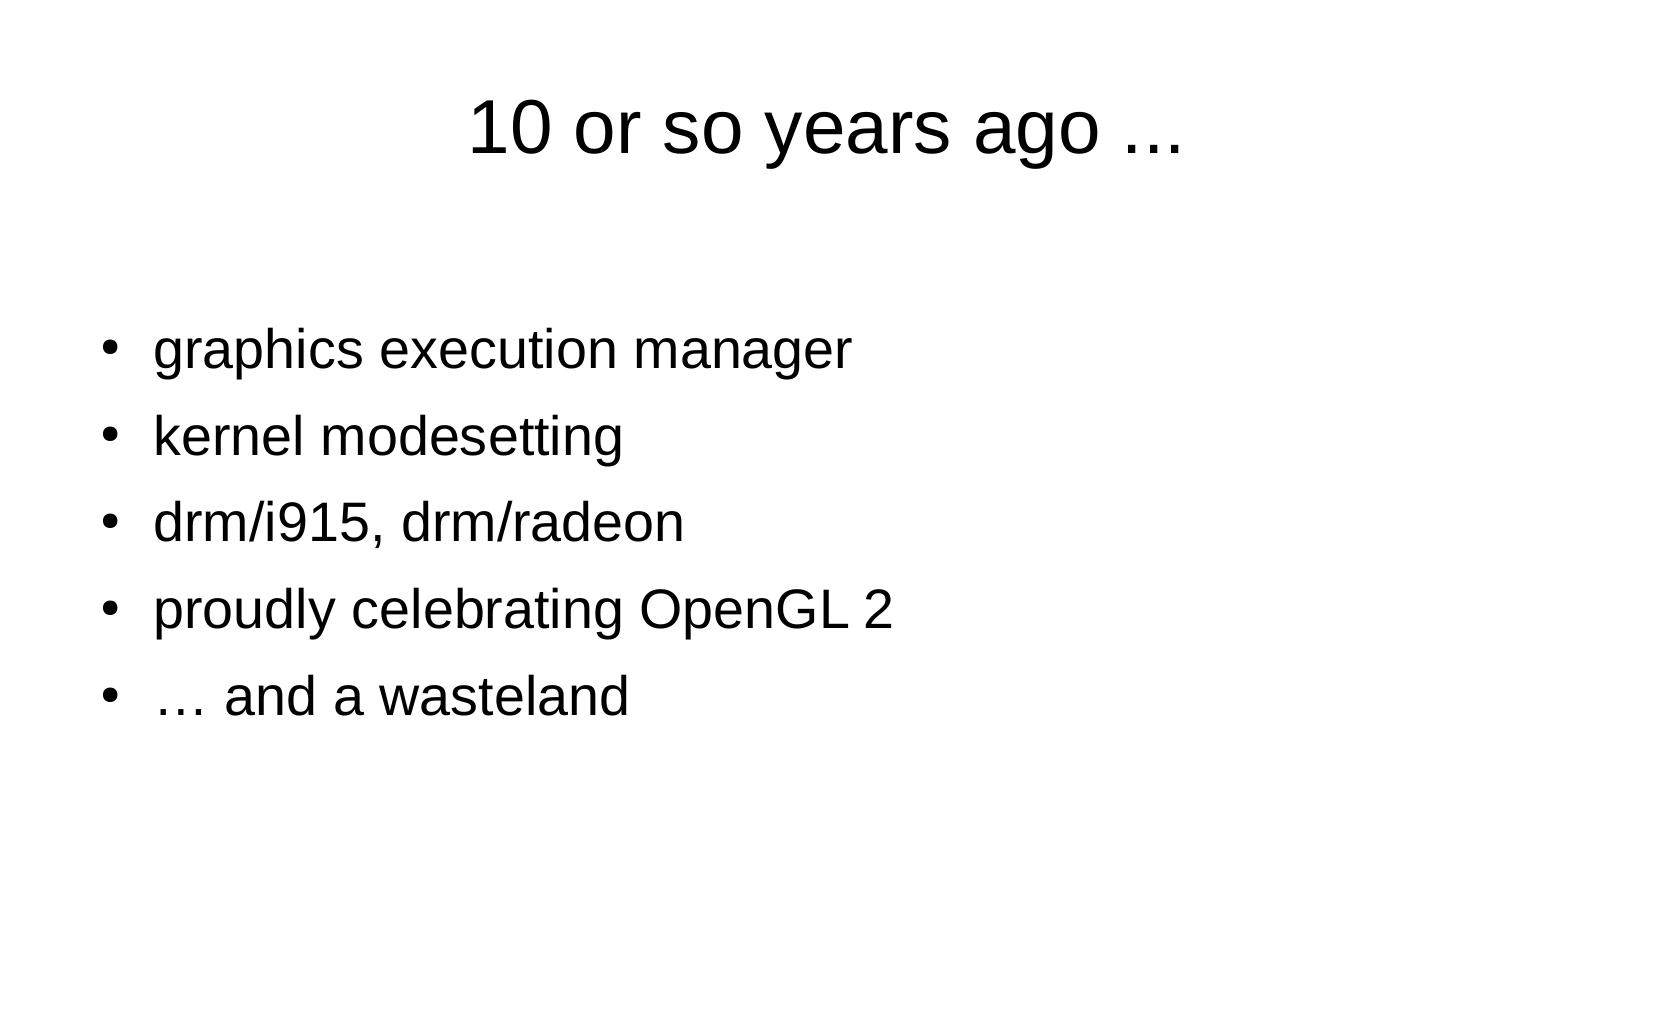

# 10 or so years ago ...
graphics execution manager
kernel modesetting
drm/i915, drm/radeon
proudly celebrating OpenGL 2
… and a wasteland